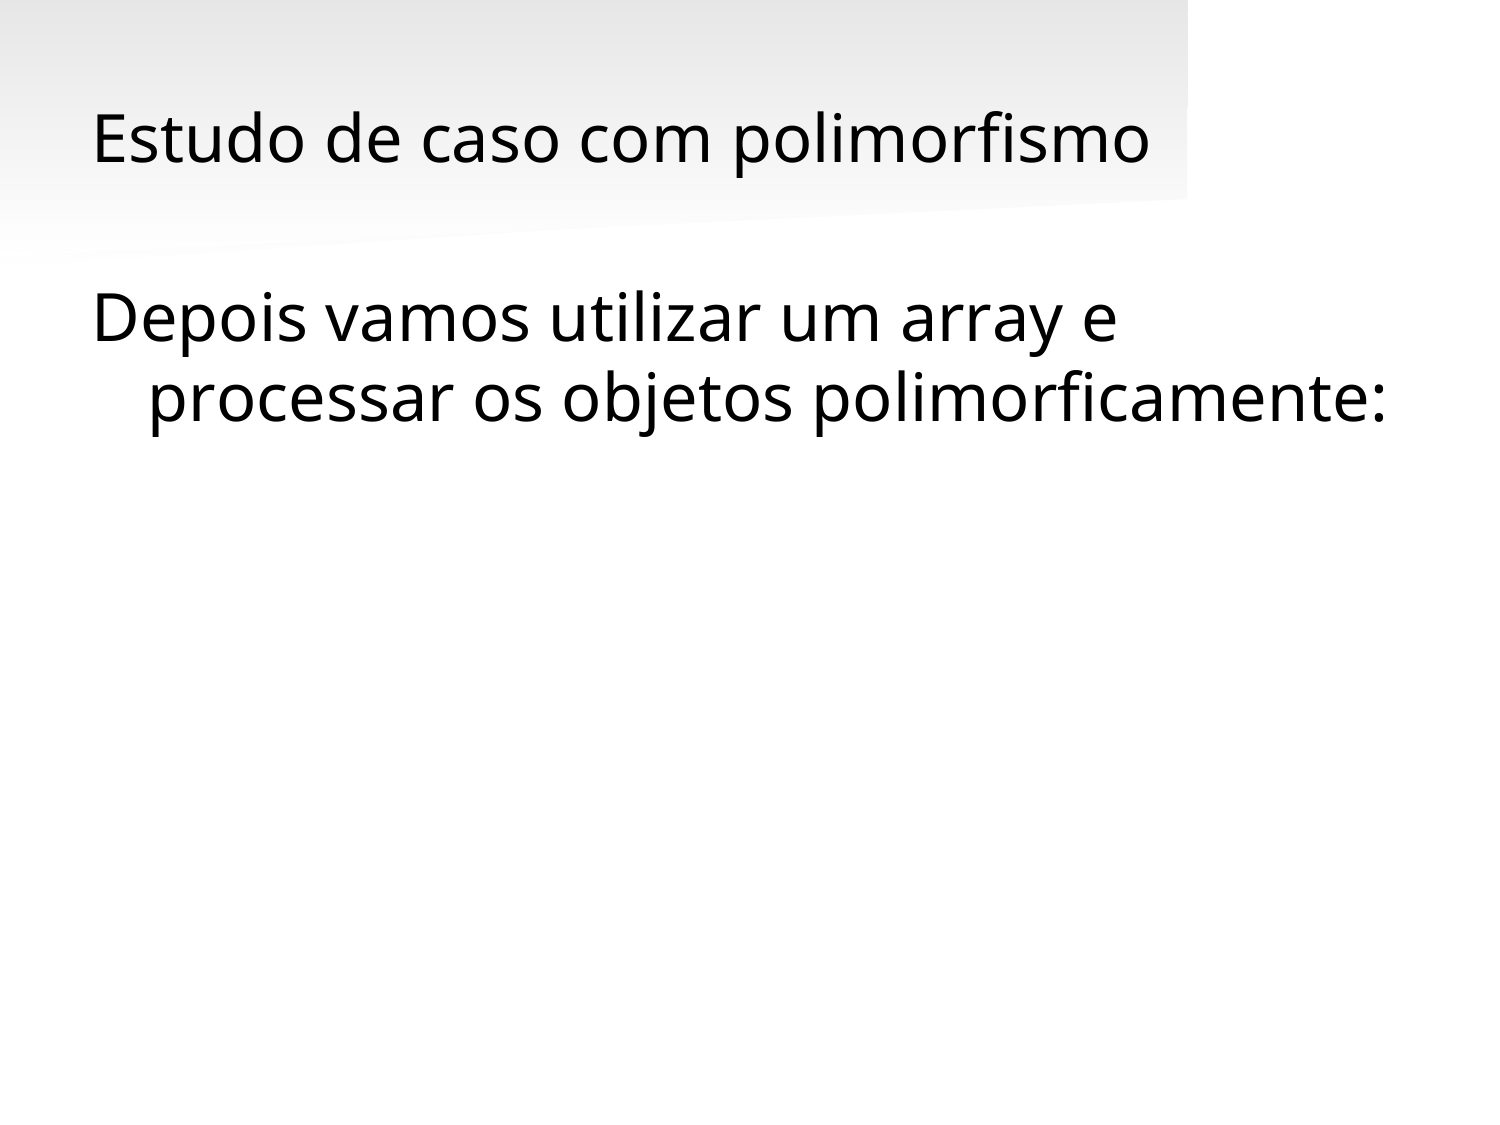

# Estudo de caso com polimorfismo
Depois vamos utilizar um array e processar os objetos polimorficamente: